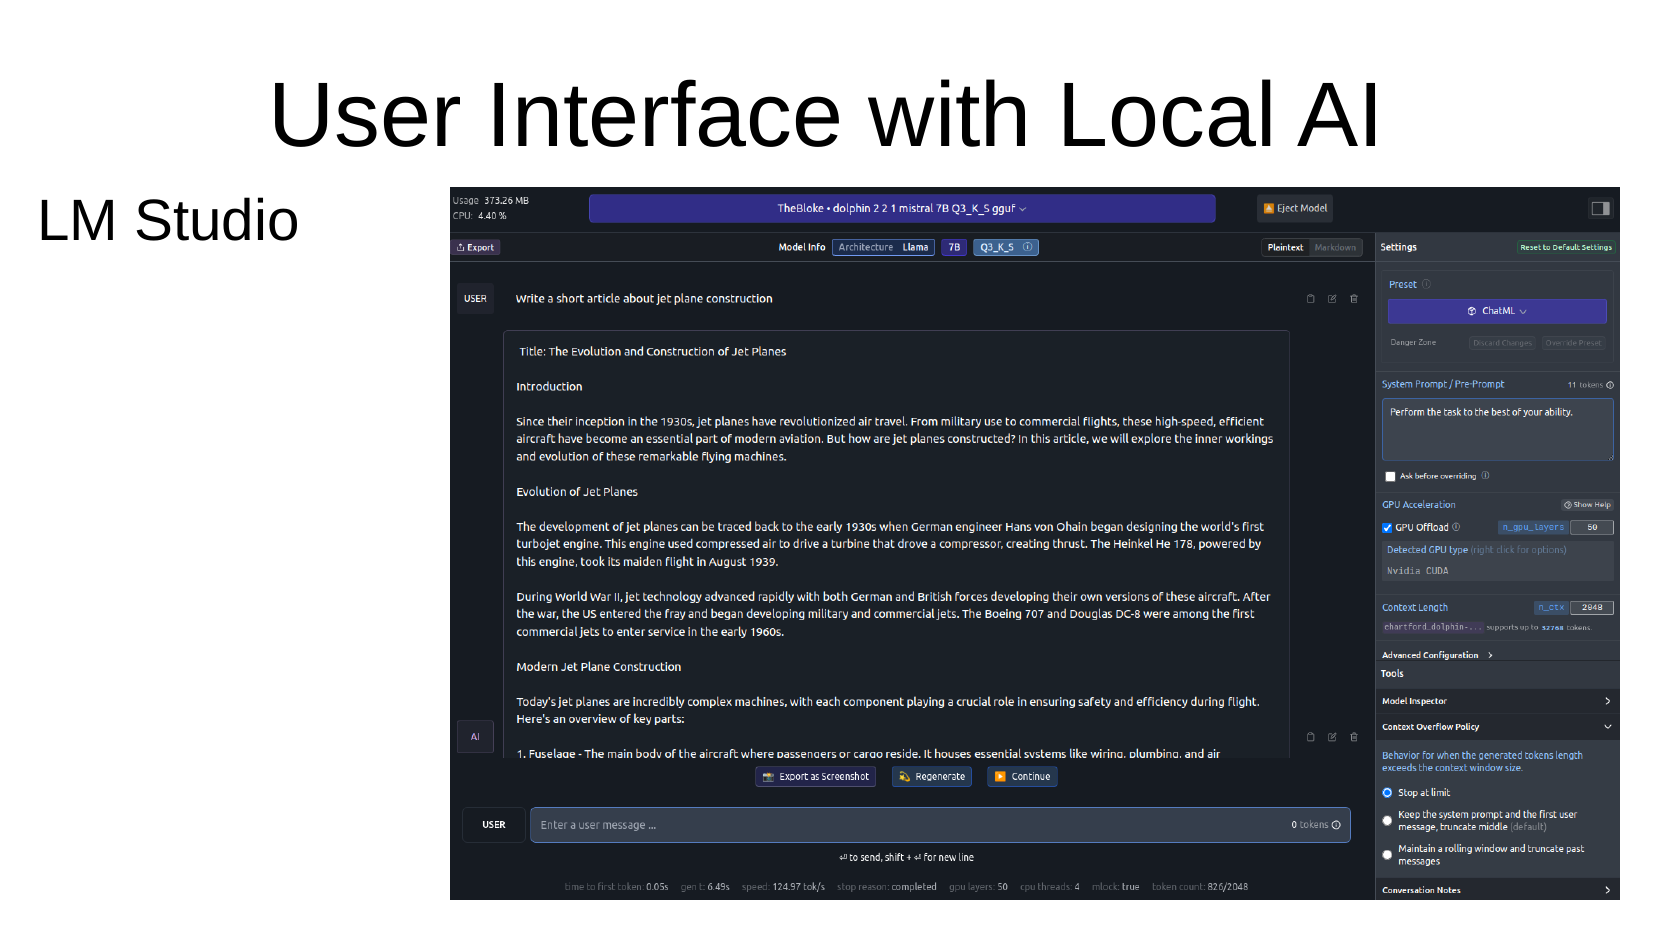

# User Interface with Local AI
LM Studio